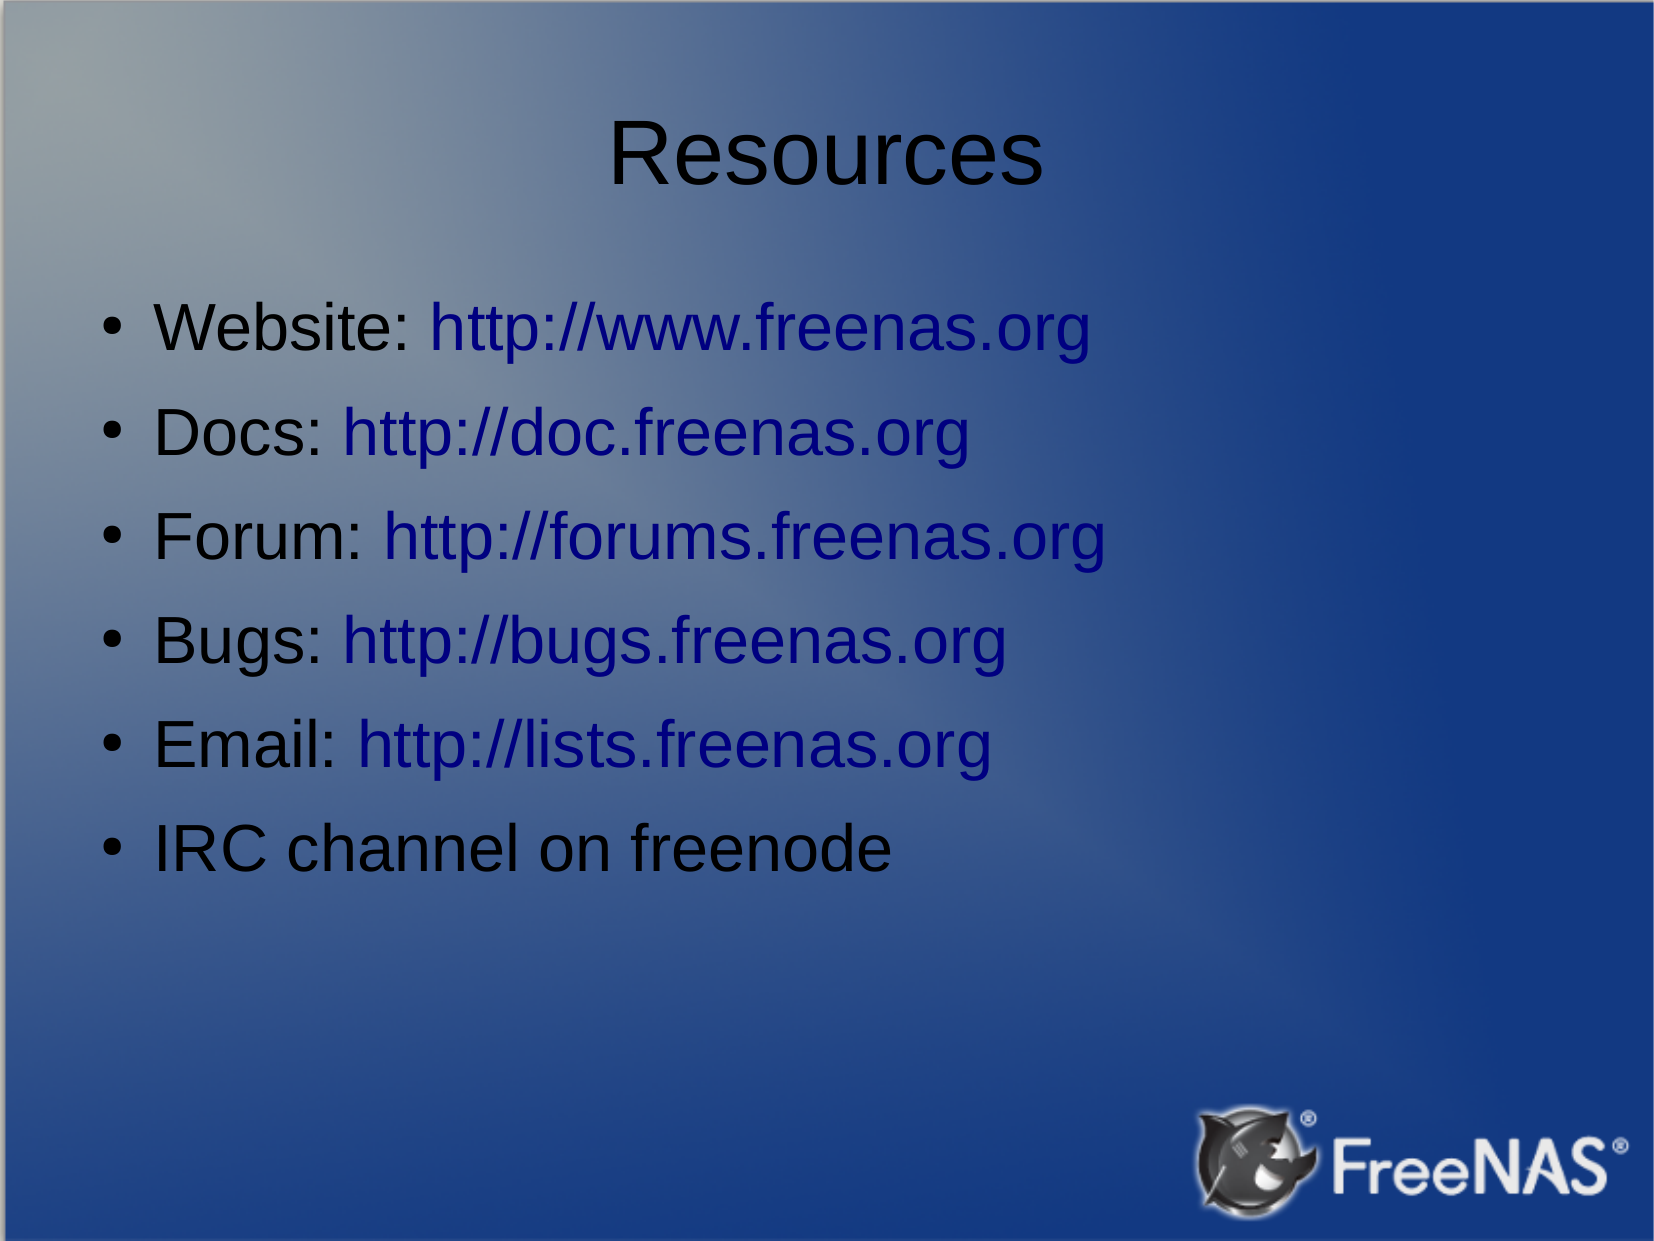

# Resources
Website: http://www.freenas.org
Docs: http://doc.freenas.org
Forum: http://forums.freenas.org
Bugs: http://bugs.freenas.org
Email: http://lists.freenas.org
IRC channel on freenode